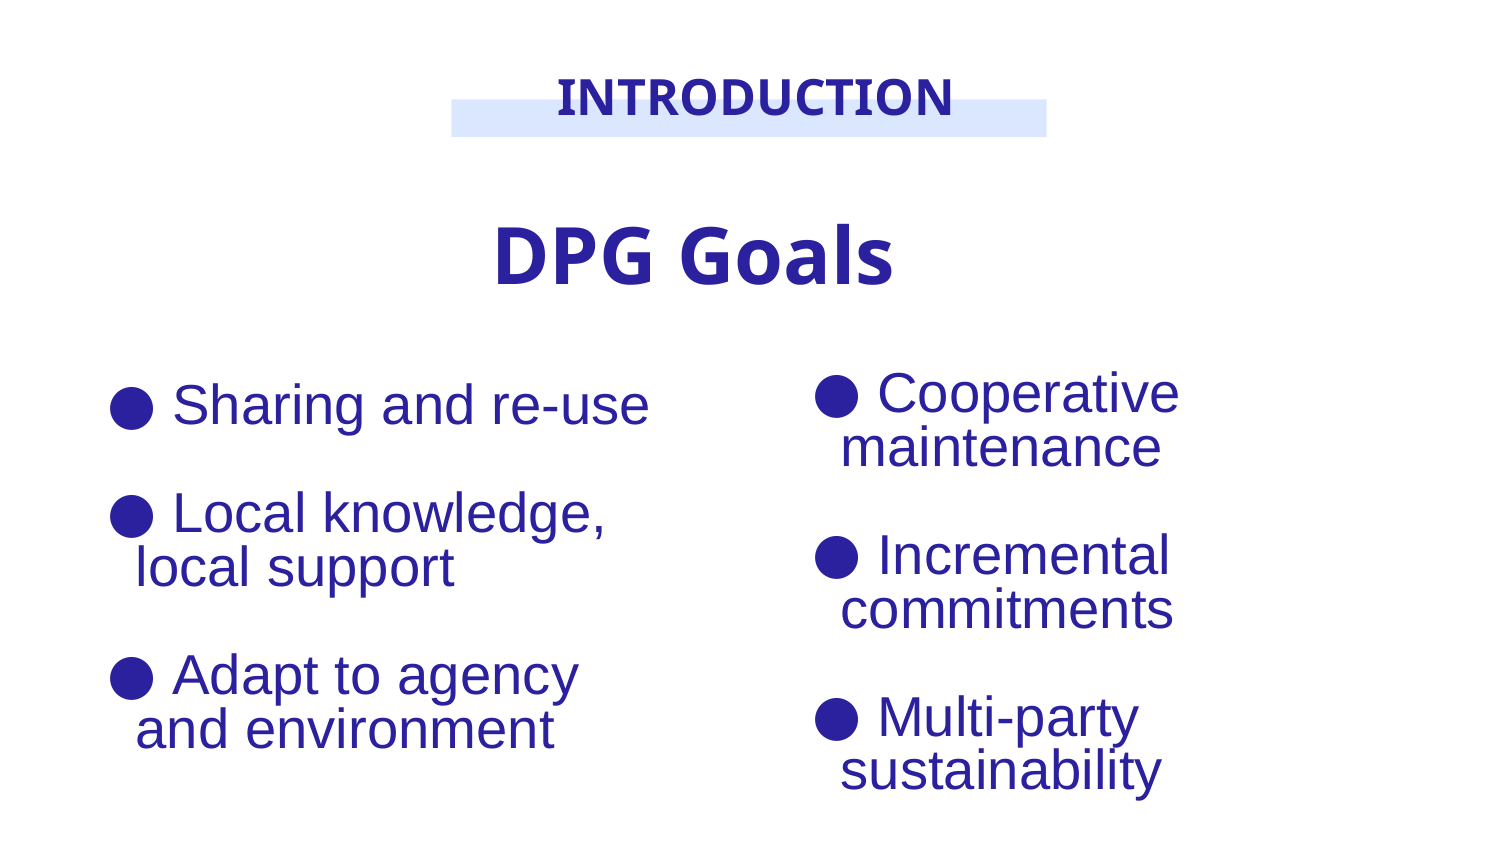

INTRODUCTION
DPG Goals
 Sharing and re-use
 Local knowledge, local support
 Adapt to agency and environment
 Cooperative maintenance
 Incremental commitments
 Multi-party sustainability